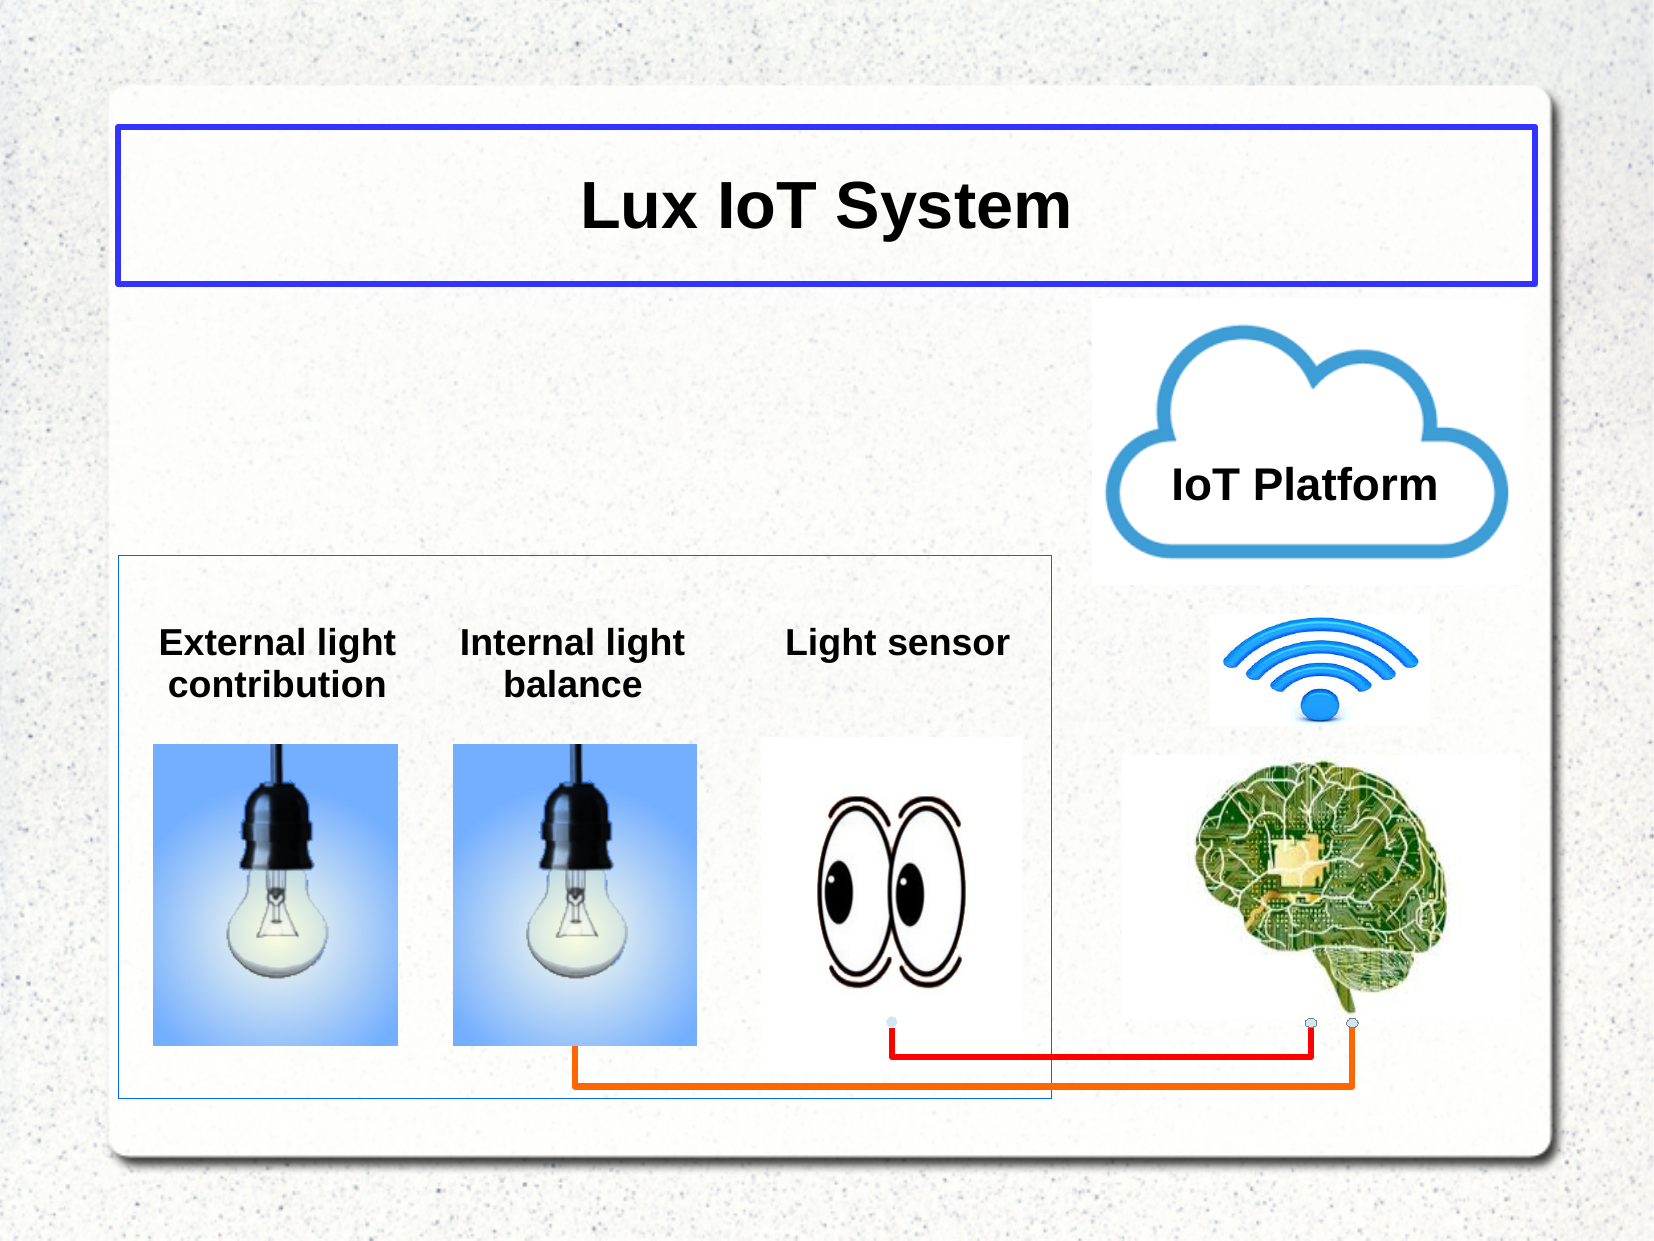

# Lux IoT System
IoT Platform
External light contribution
Internal light balance
Light sensor